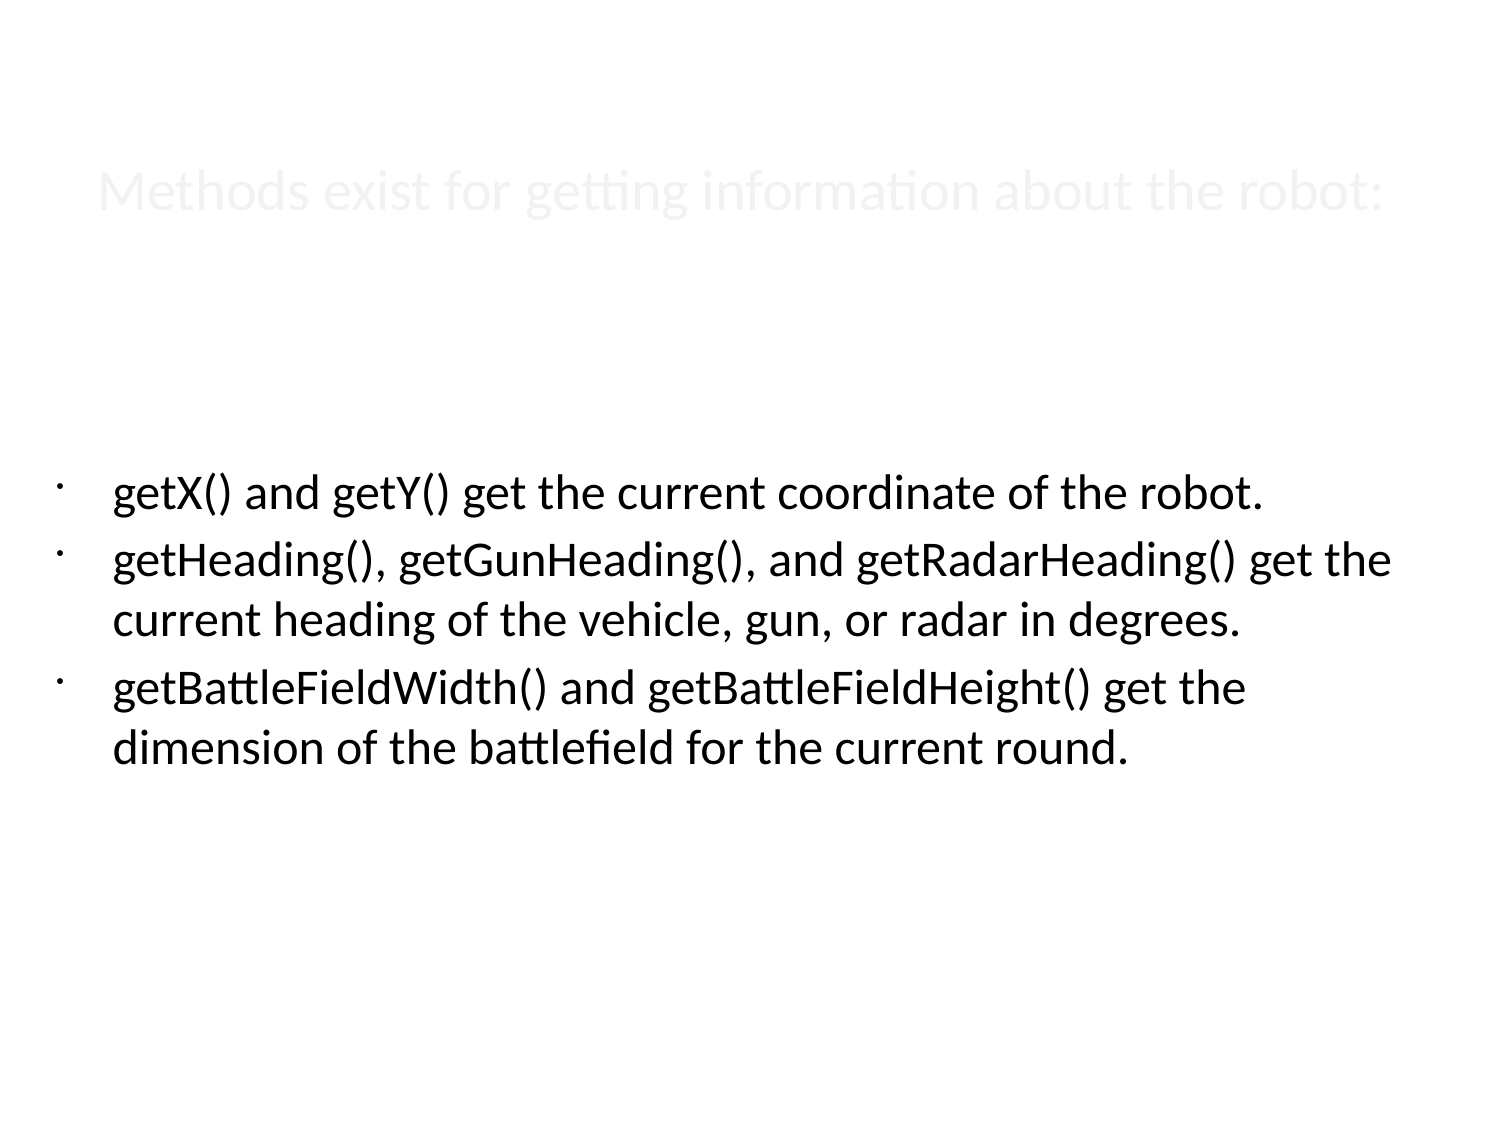

Methods exist for getting information about the robot:
getX() and getY() get the current coordinate of the robot.
getHeading(), getGunHeading(), and getRadarHeading() get the current heading of the vehicle, gun, or radar in degrees.
getBattleFieldWidth() and getBattleFieldHeight() get the dimension of the battlefield for the current round.